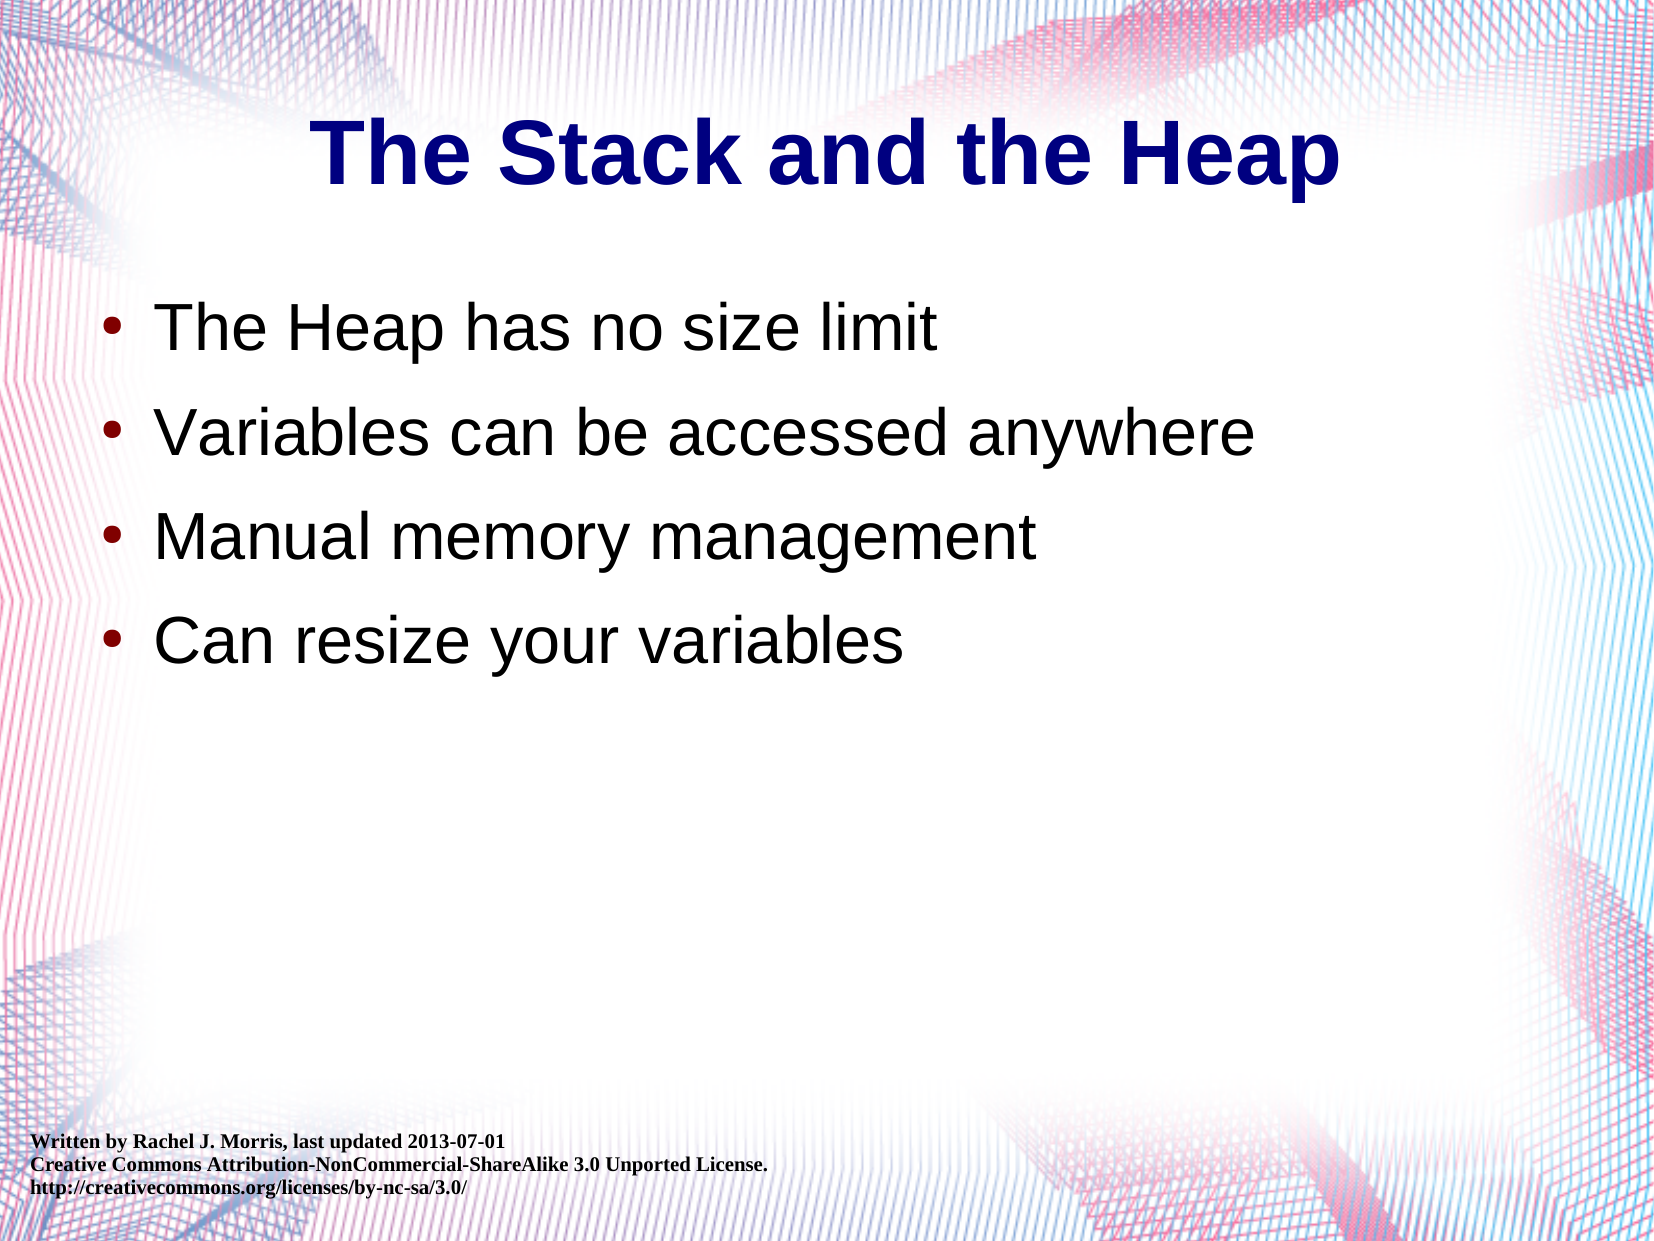

# The Stack and the Heap
The Heap has no size limit
Variables can be accessed anywhere
Manual memory management
Can resize your variables